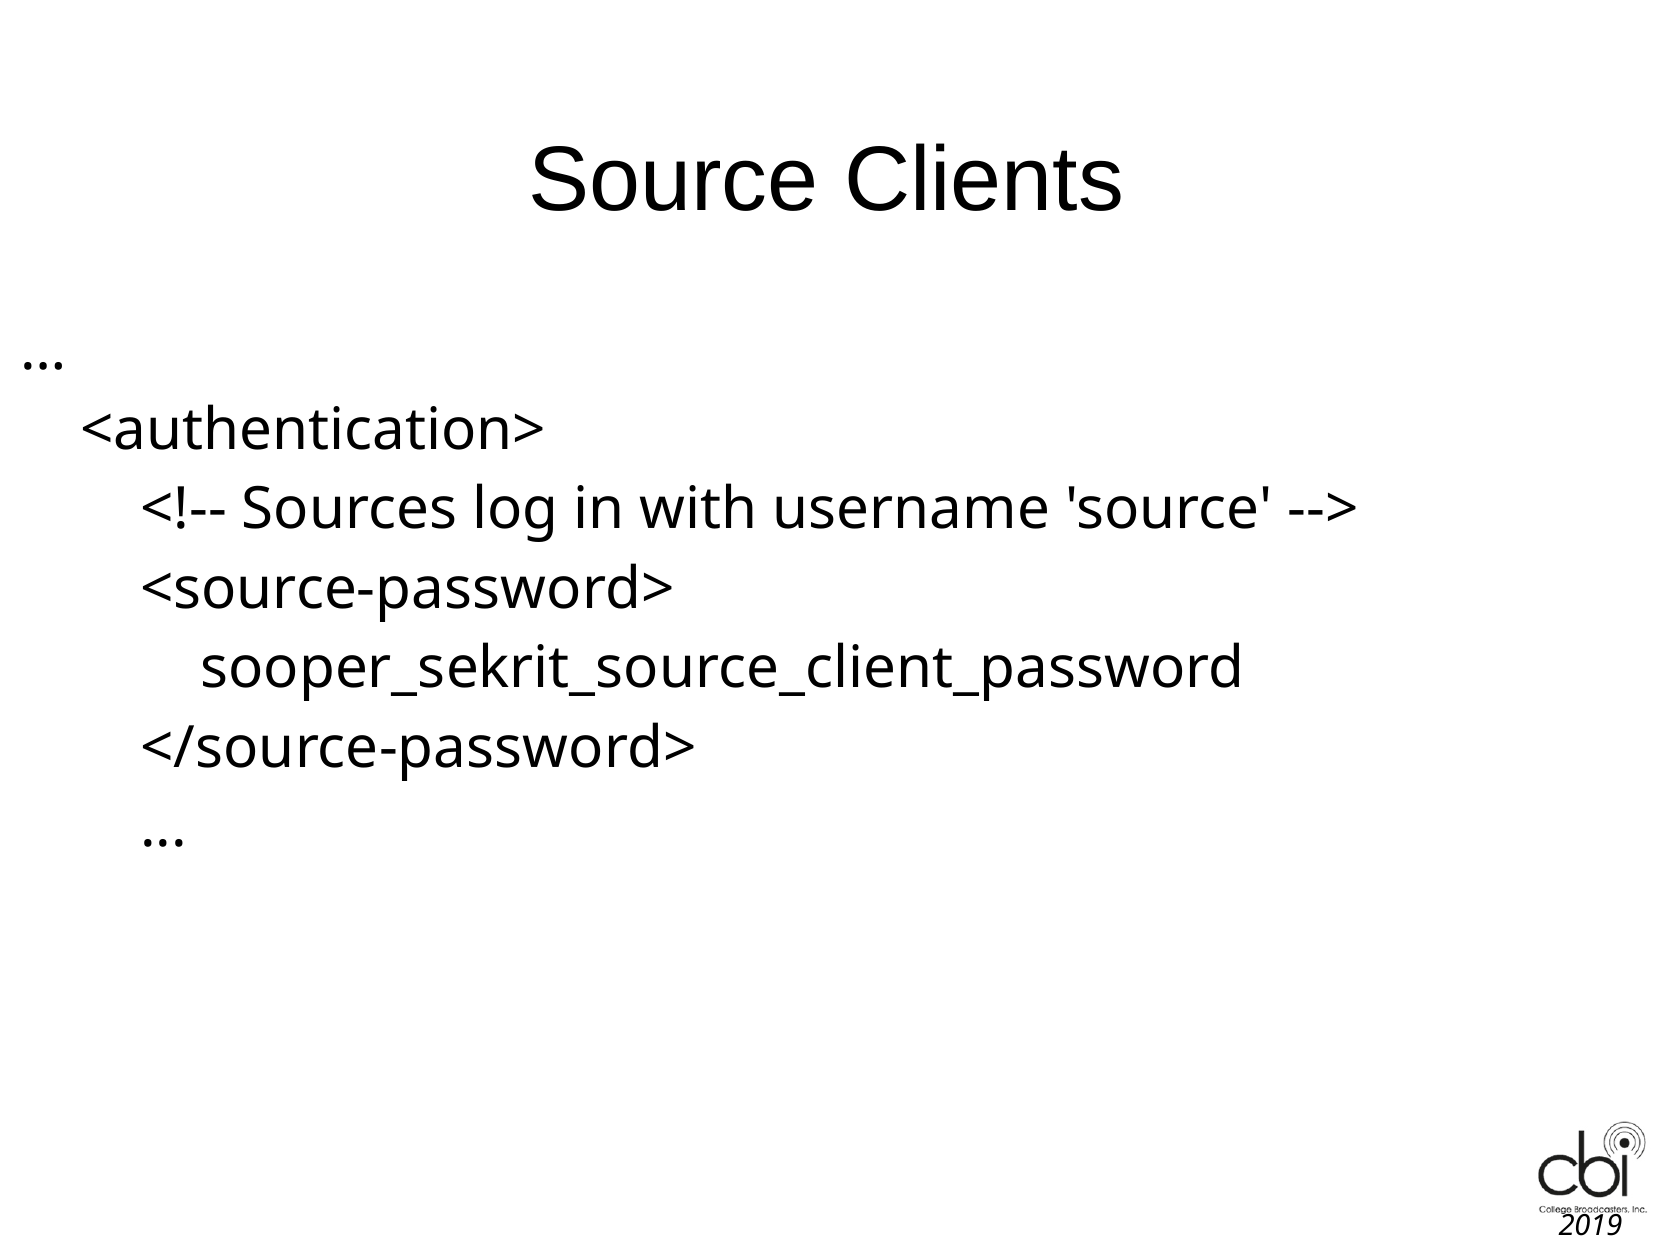

Source Clients
…
 <authentication>
 <!-- Sources log in with username 'source' -->
 <source-password>
 sooper_sekrit_source_client_password
 </source-password>
 ...